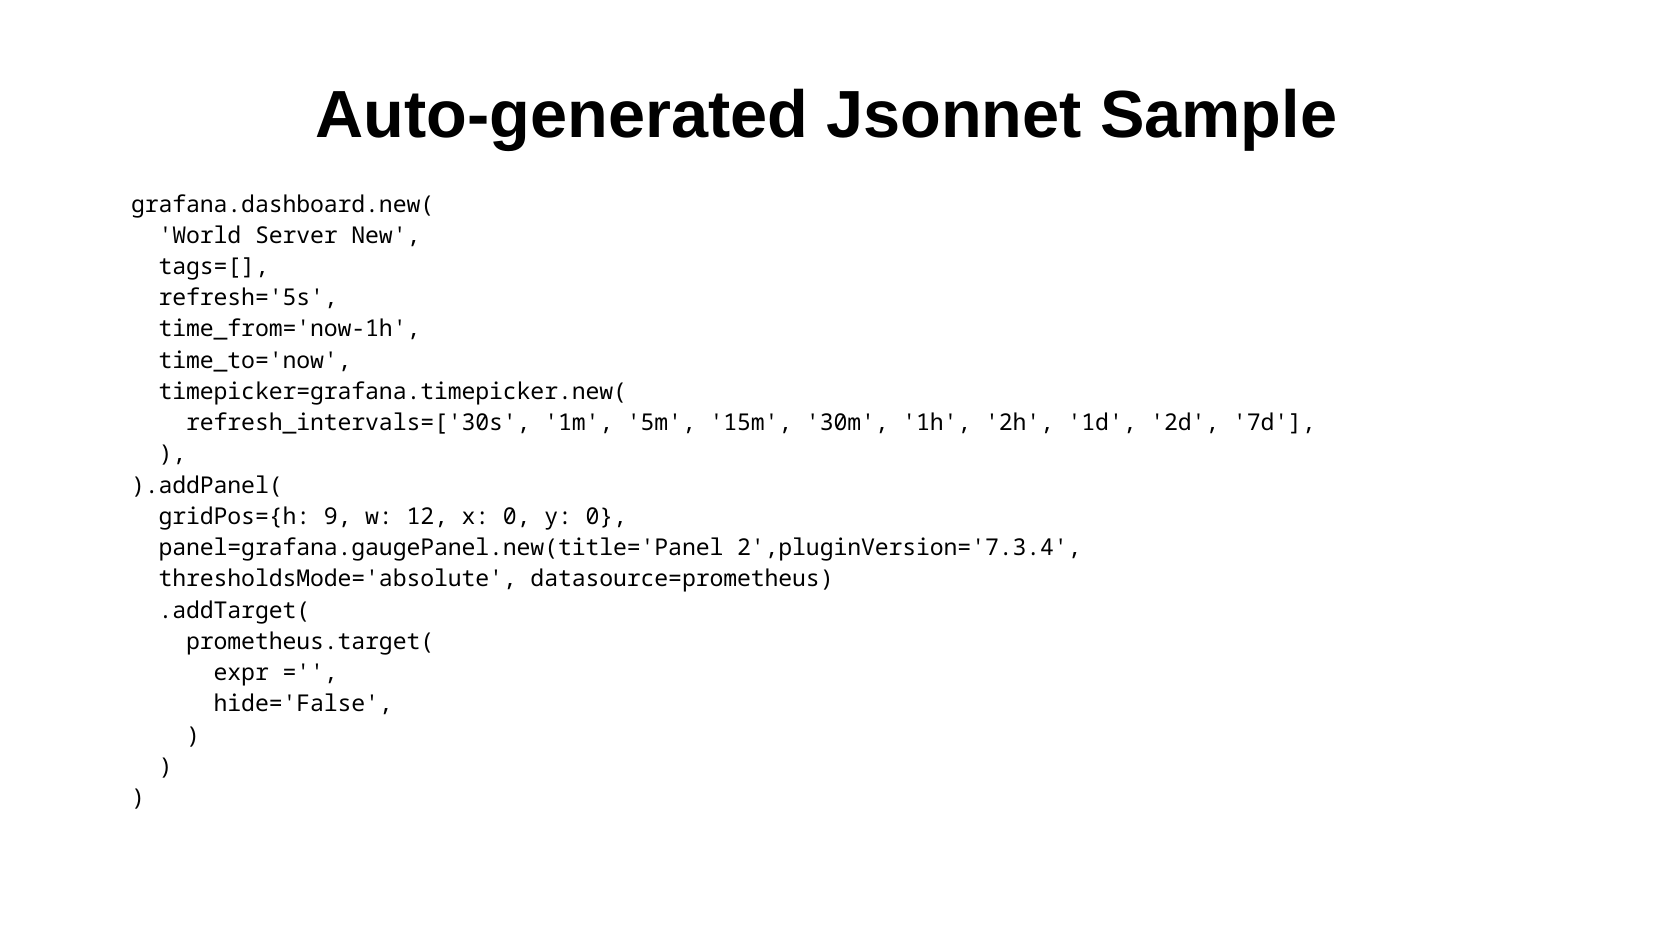

# Auto-generated Jsonnet Sample
grafana.dashboard.new(
 'World Server New',
 tags=[],
 refresh='5s',
 time_from='now-1h',
 time_to='now',
 timepicker=grafana.timepicker.new(
 refresh_intervals=['30s', '1m', '5m', '15m', '30m', '1h', '2h', '1d', '2d', '7d'],
 ),
).addPanel(
 gridPos={h: 9, w: 12, x: 0, y: 0},
 panel=grafana.gaugePanel.new(title='Panel 2',pluginVersion='7.3.4',
 thresholdsMode='absolute', datasource=prometheus)
 .addTarget(
 prometheus.target(
 expr ='',
 hide='False',
 )
 )
)